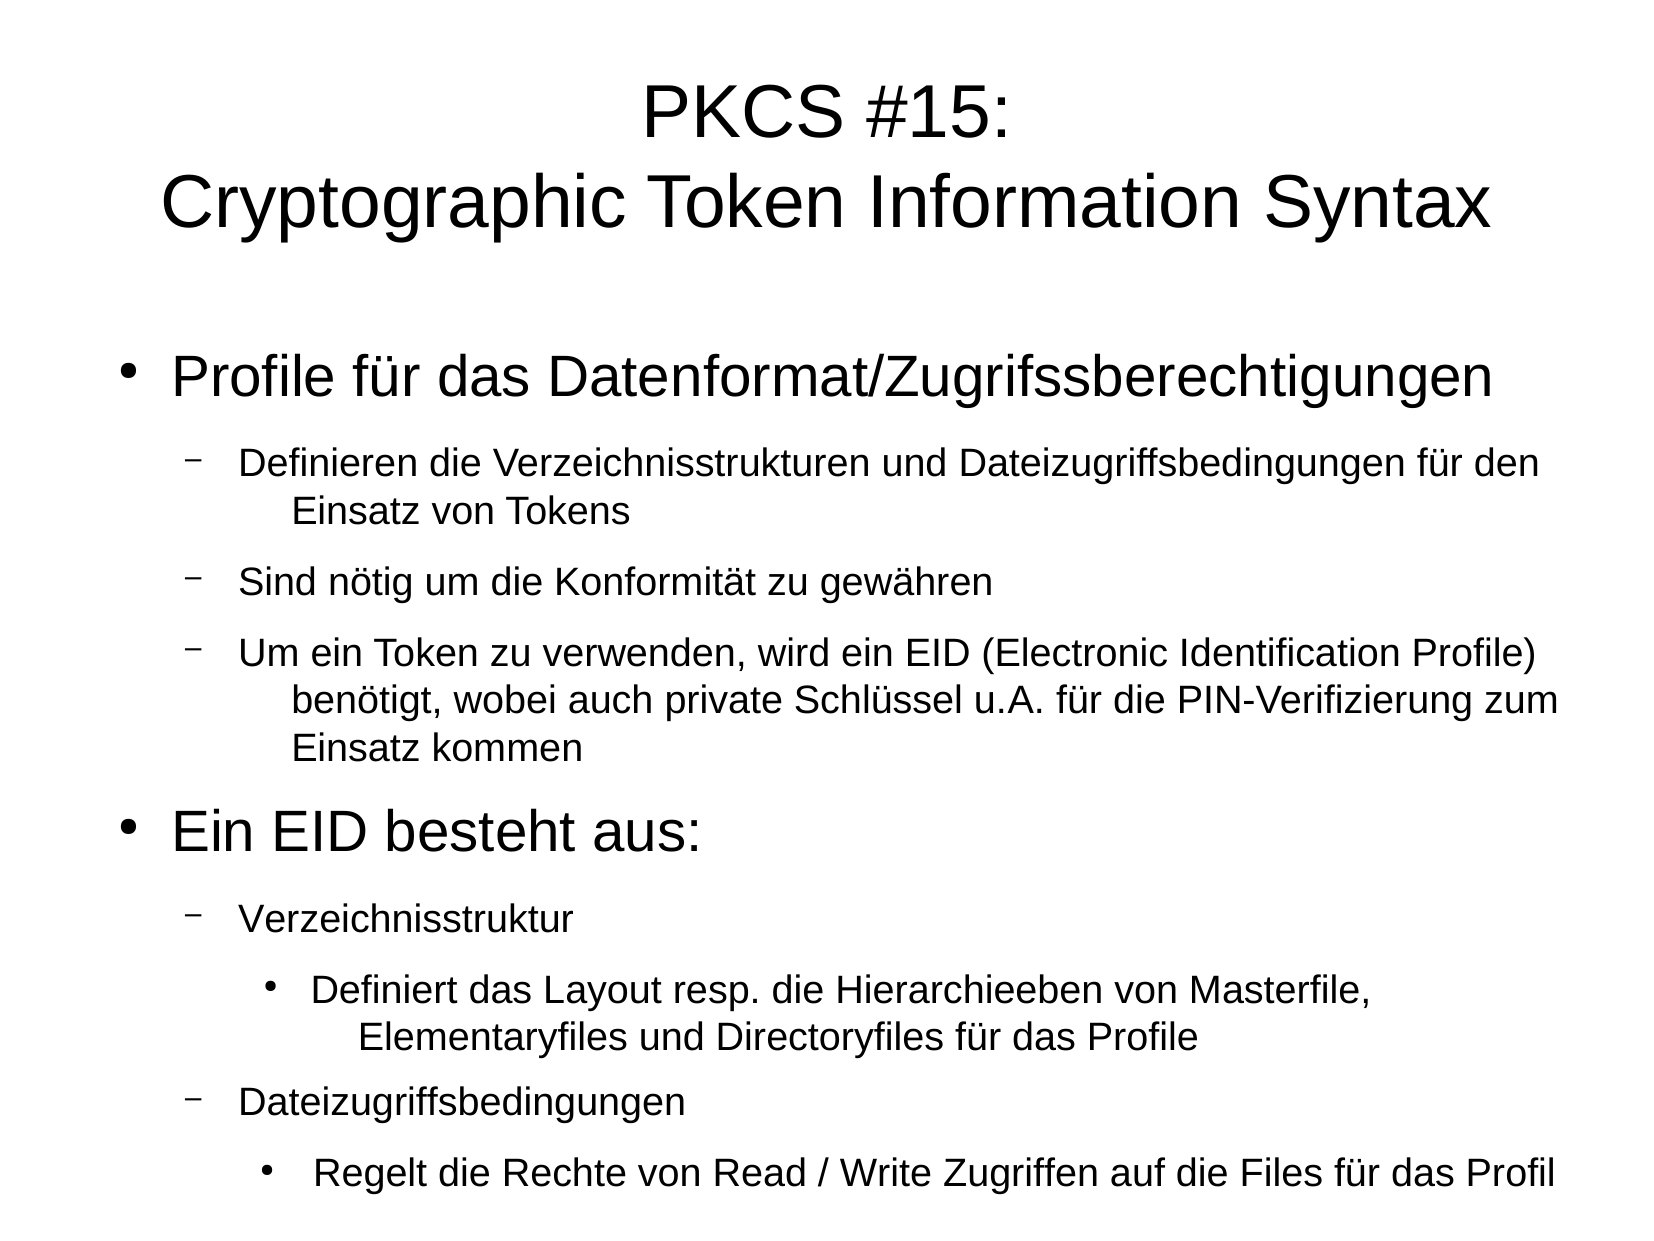

PKCS #15:
Cryptographic Token Information Syntax
Profile für das Datenformat/Zugrifssberechtigungen
Definieren die Verzeichnisstrukturen und Dateizugriffsbedingungen für den Einsatz von Tokens
Sind nötig um die Konformität zu gewähren
Um ein Token zu verwenden, wird ein EID (Electronic Identification Profile) benötigt, wobei auch private Schlüssel u.A. für die PIN-Verifizierung zum Einsatz kommen
Ein EID besteht aus:
Verzeichnisstruktur
Definiert das Layout resp. die Hierarchieeben von Masterfile, Elementaryfiles und Directoryfiles für das Profile
Dateizugriffsbedingungen
Regelt die Rechte von Read / Write Zugriffen auf die Files für das Profil